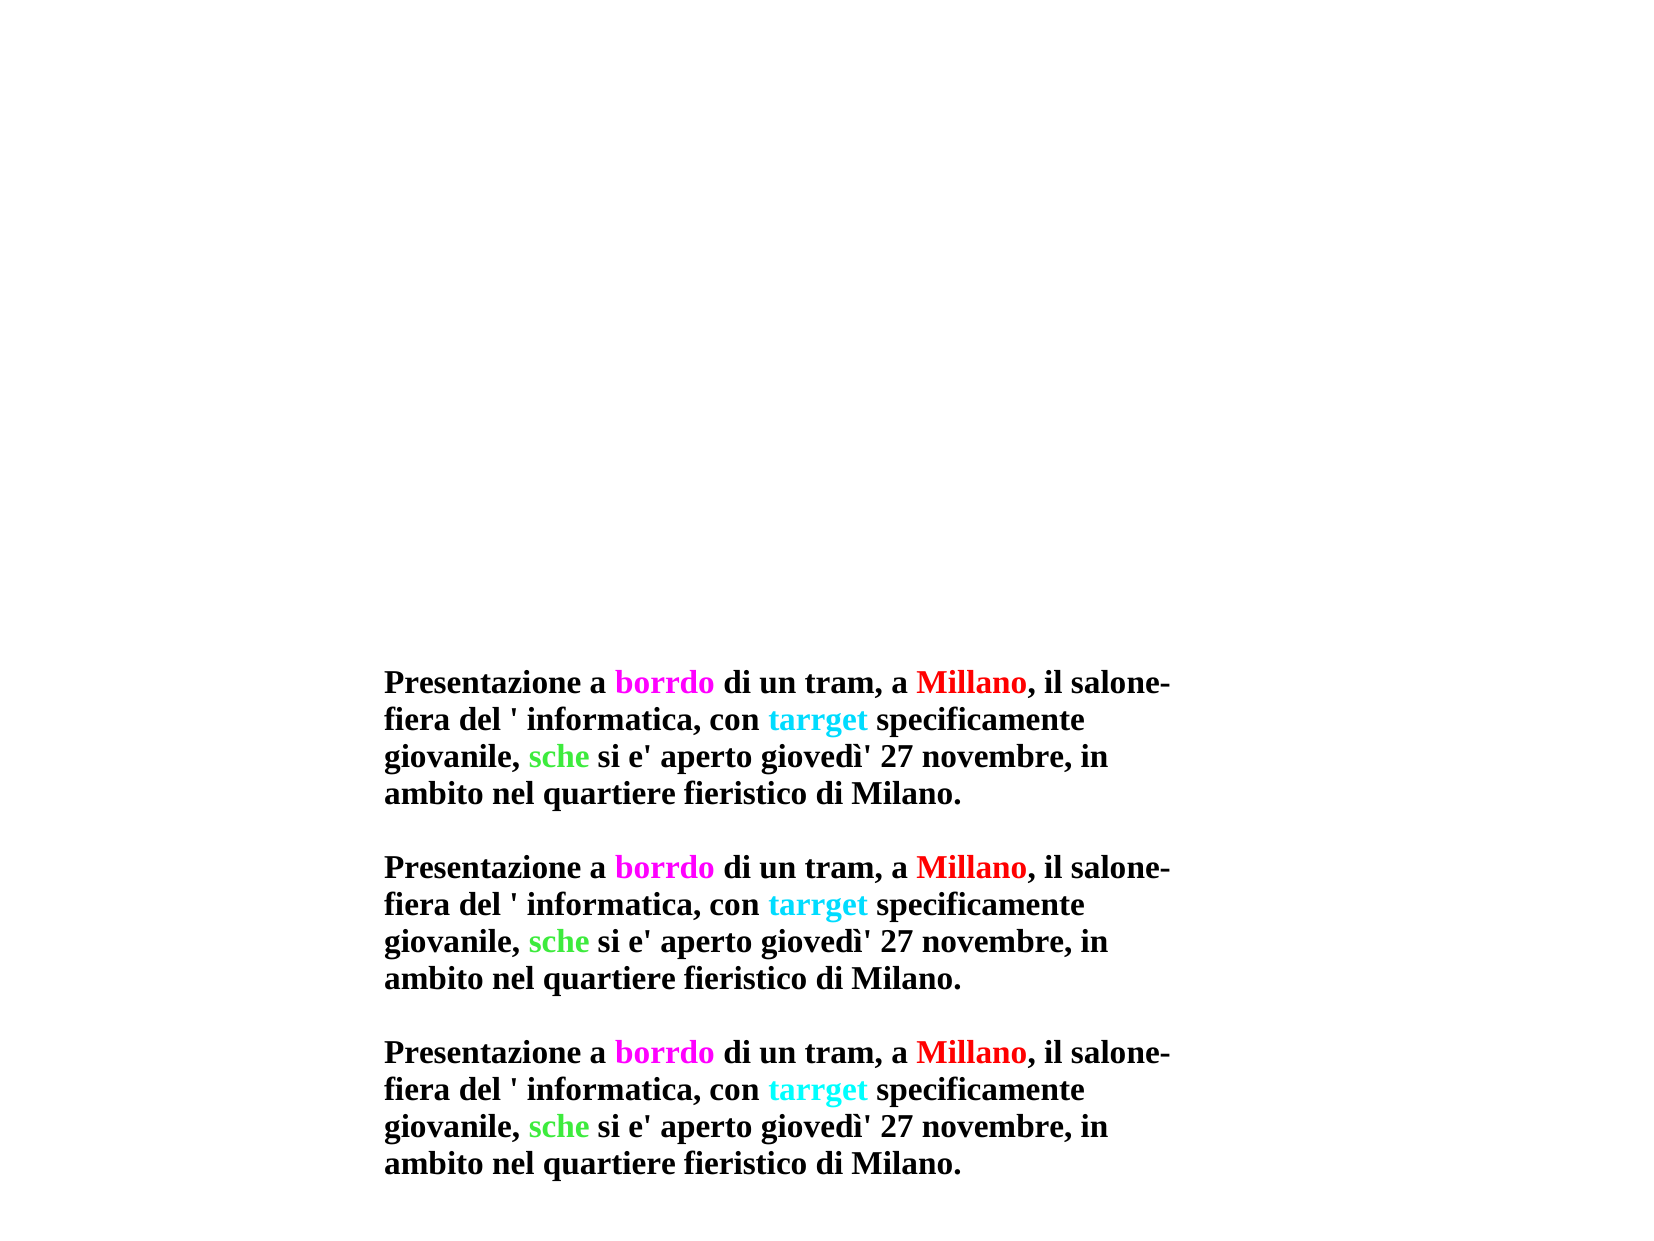

Presentazione a borrdo di un tram, a Millano, il salone-fiera del ' informatica, con tarrget specificamente giovanile, sche si e' aperto giovedì' 27 novembre, in ambito nel quartiere fieristico di Milano.
Presentazione a borrdo di un tram, a Millano, il salone-fiera del ' informatica, con tarrget specificamente giovanile, sche si e' aperto giovedì' 27 novembre, in ambito nel quartiere fieristico di Milano.
Presentazione a borrdo di un tram, a Millano, il salone-fiera del ' informatica, con tarrget specificamente giovanile, sche si e' aperto giovedì' 27 novembre, in ambito nel quartiere fieristico di Milano.